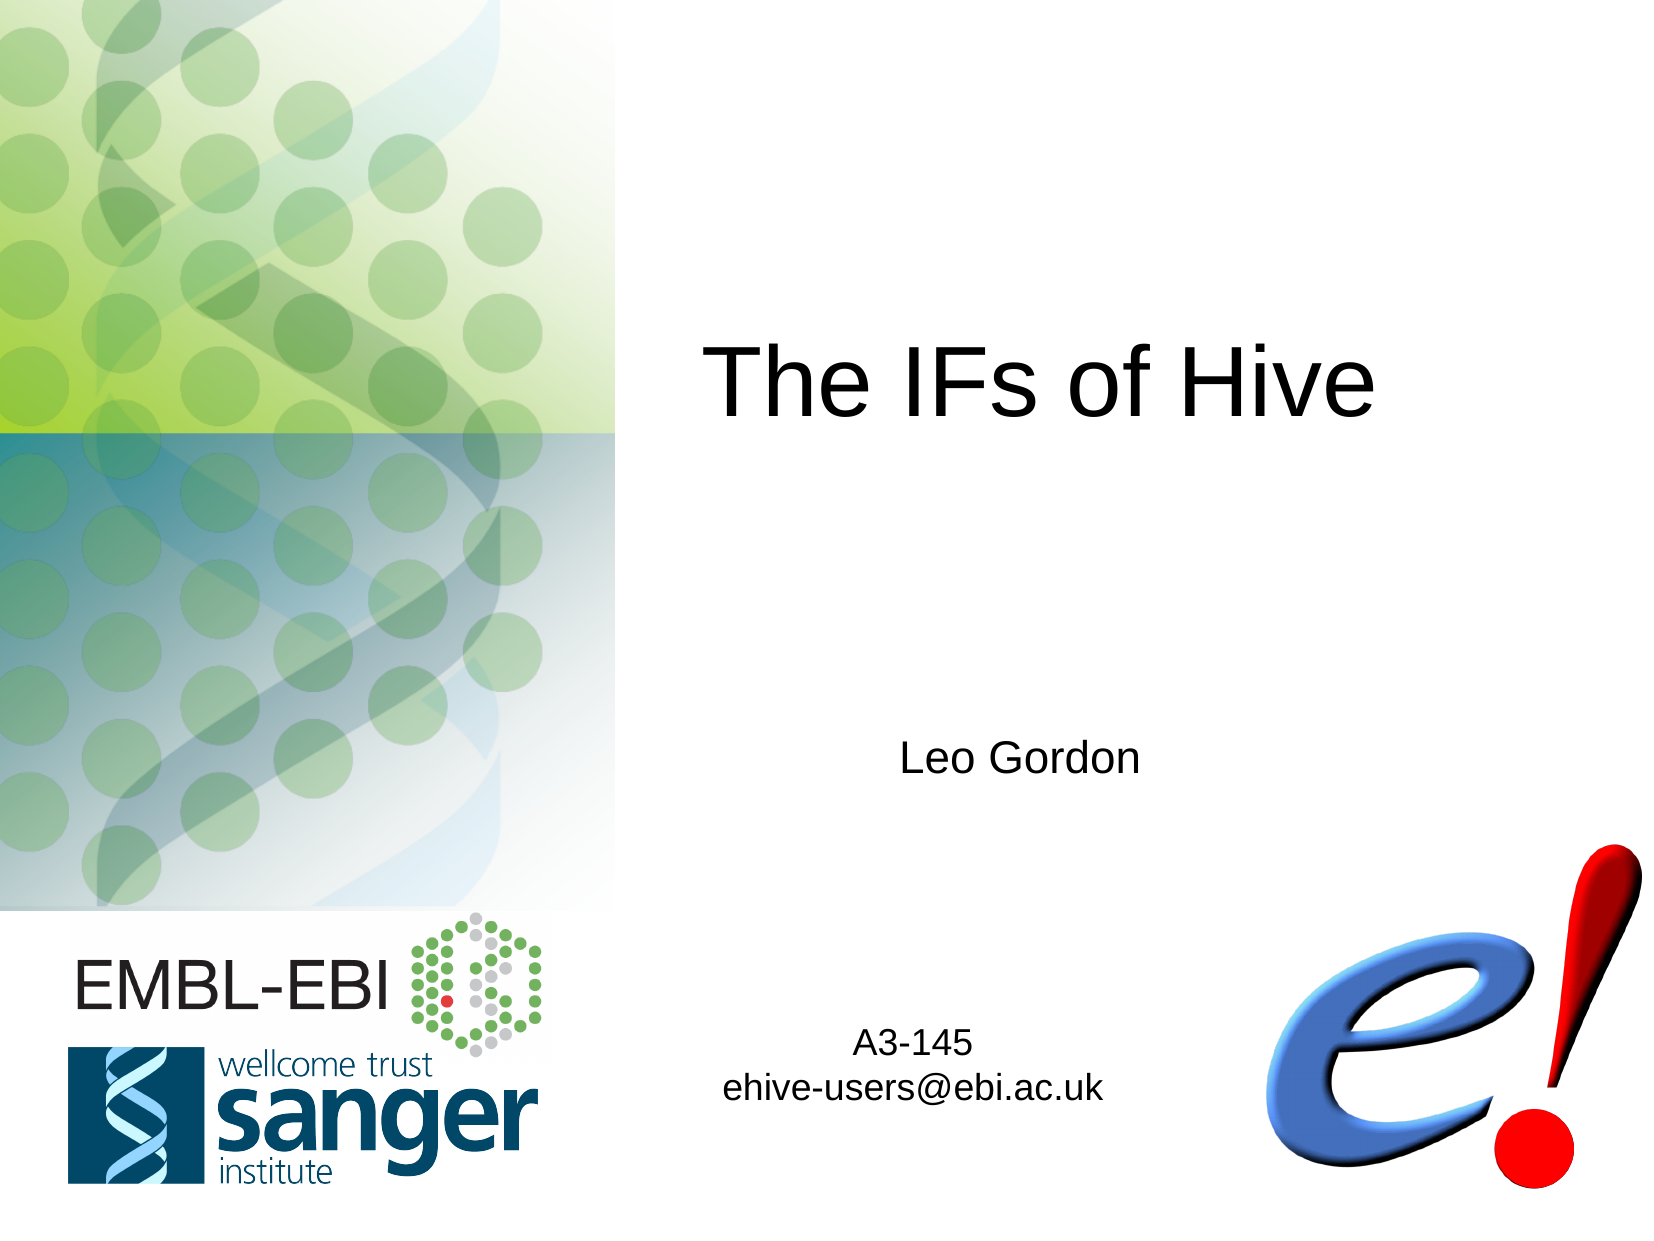

# The IFs of Hive
Leo Gordon
A3-145
ehive-users@ebi.ac.uk